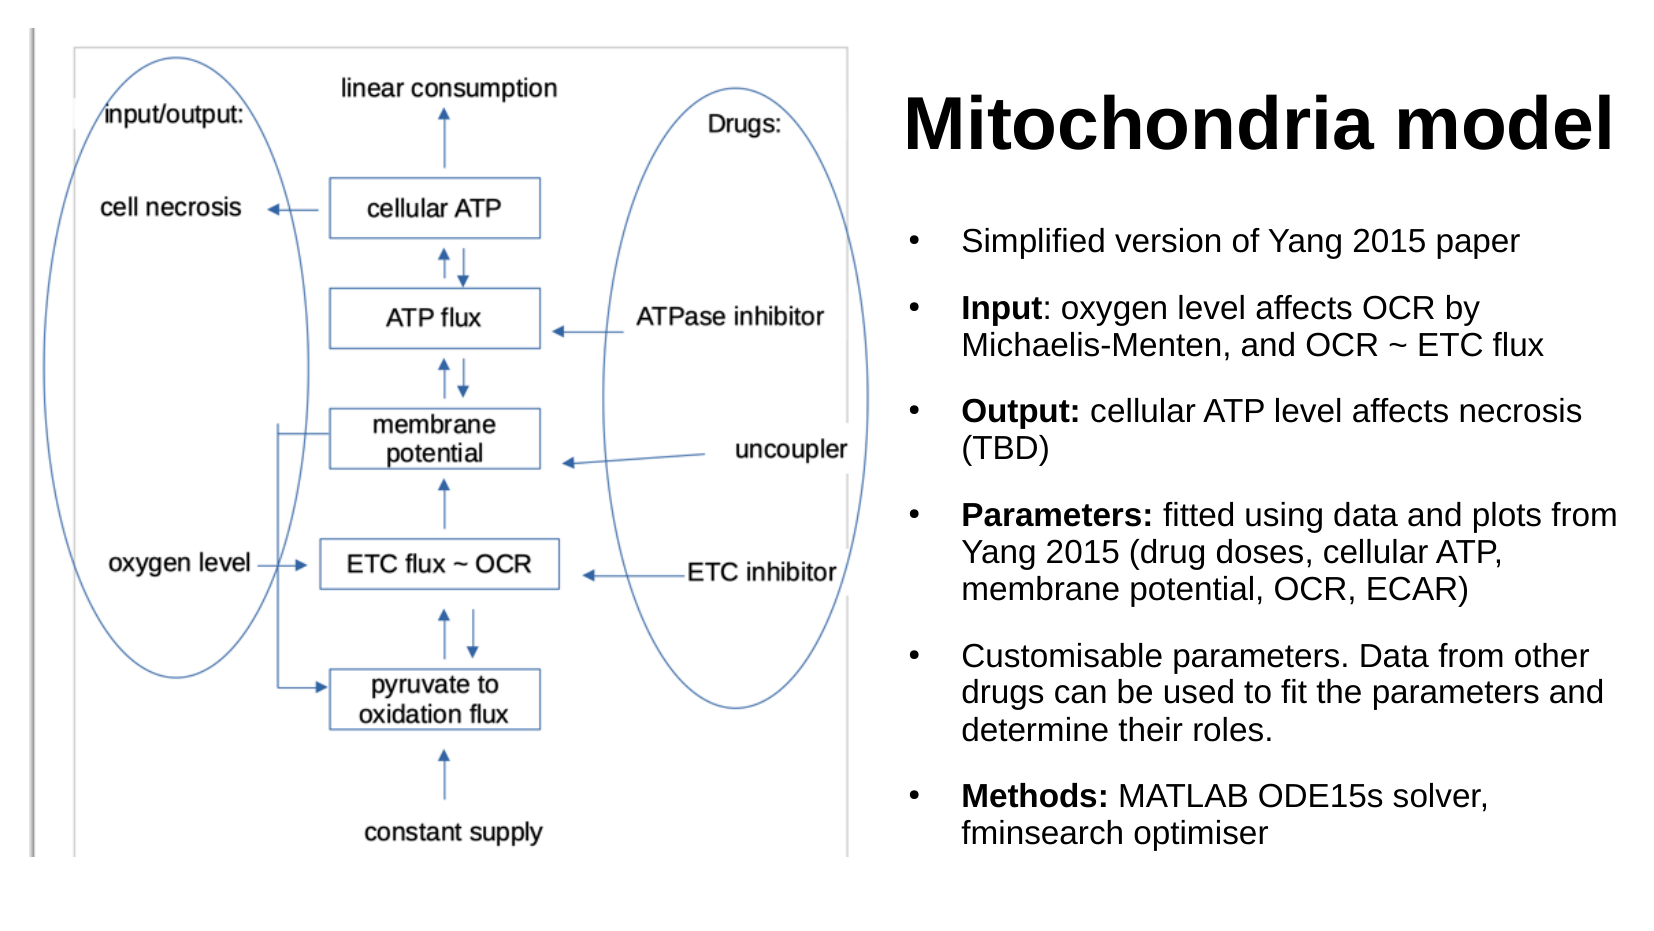

# Mitochondria model
Simplified version of Yang 2015 paper
Input: oxygen level affects OCR by Michaelis-Menten, and OCR ~ ETC flux
Output: cellular ATP level affects necrosis (TBD)
Parameters: fitted using data and plots from Yang 2015 (drug doses, cellular ATP, membrane potential, OCR, ECAR)
Customisable parameters. Data from other drugs can be used to fit the parameters and determine their roles.
Methods: MATLAB ODE15s solver, fminsearch optimiser